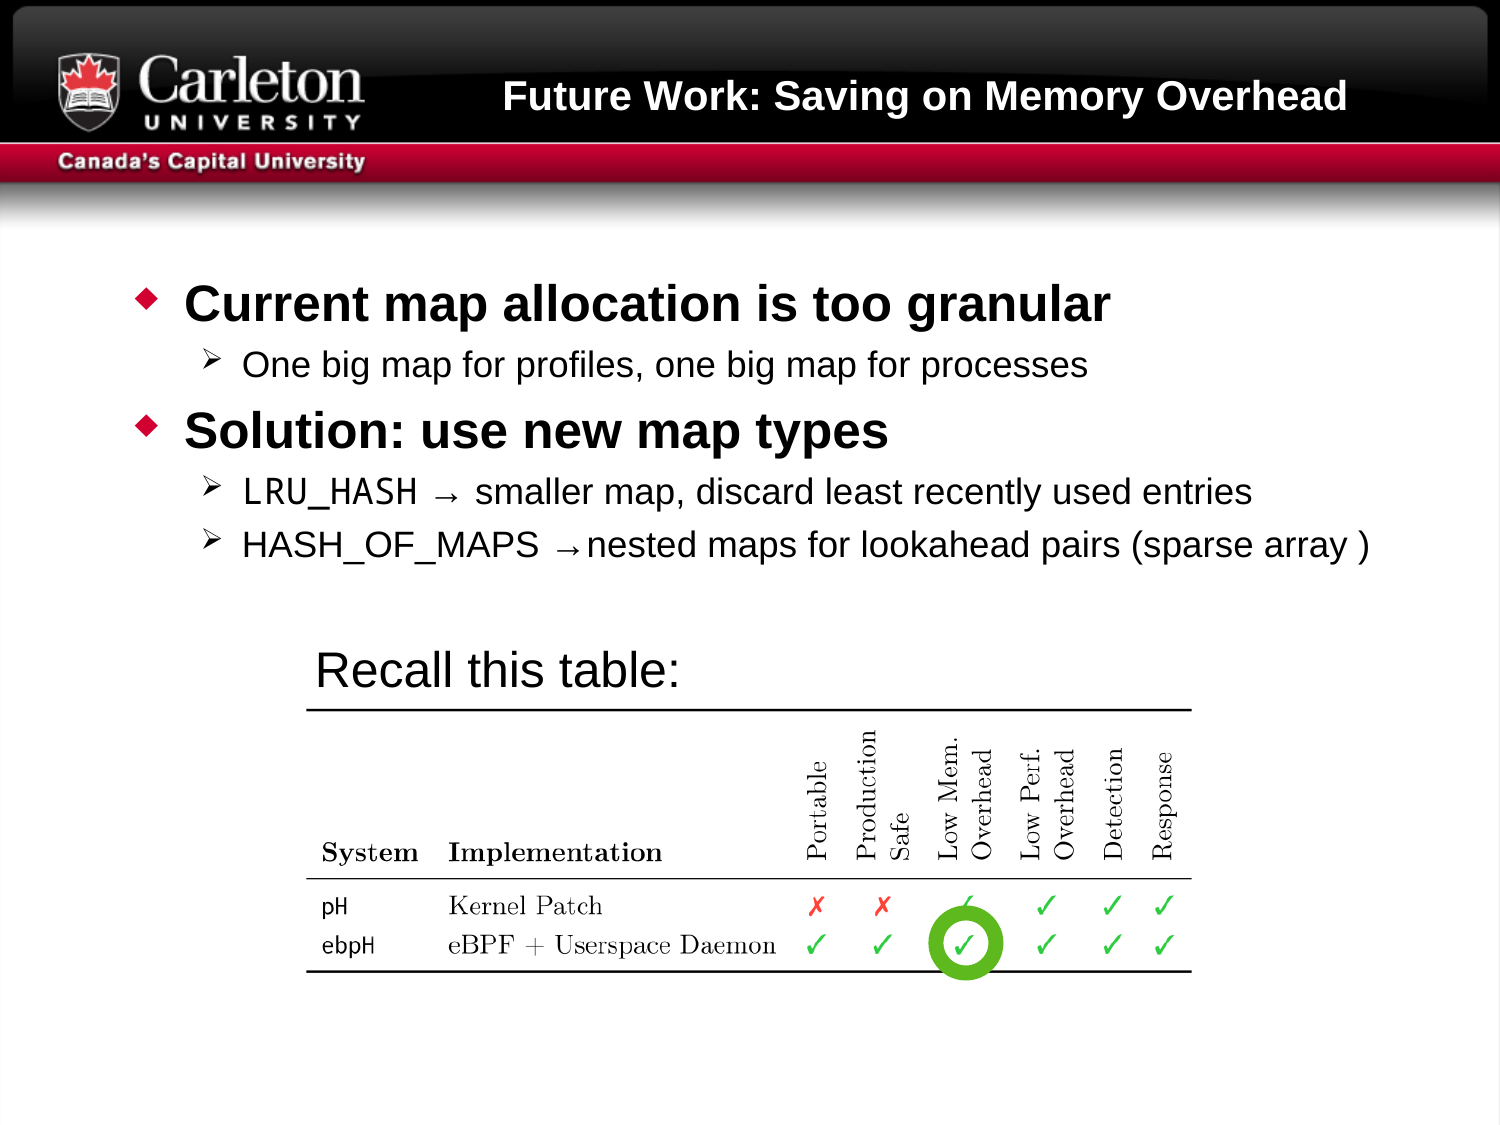

# Future Work: Saving on Memory Overhead
Current map allocation is too granular
One big map for profiles, one big map for processes
Solution: use new map types
LRU_HASH → smaller map, discard least recently used entries
HASH_OF_MAPS →nested maps for lookahead pairs (sparse array )
Recall this table: